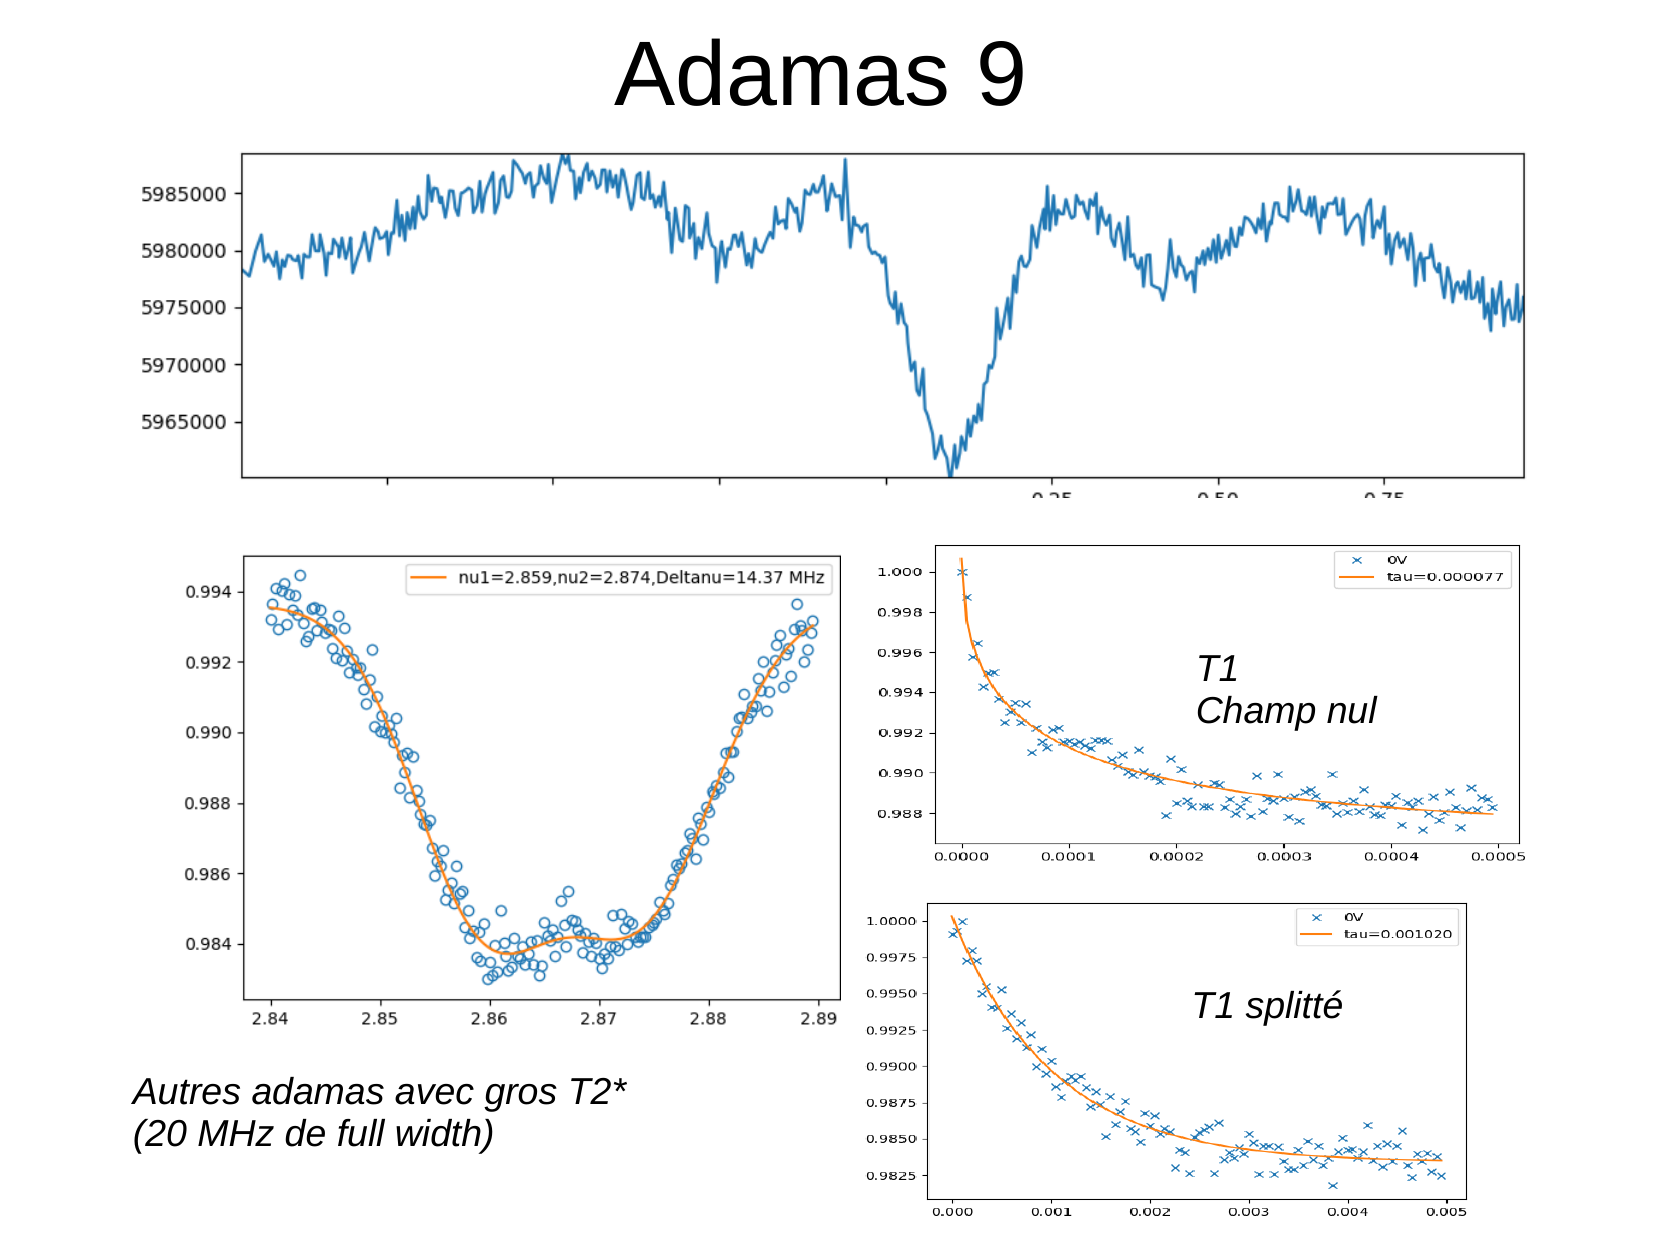

# Adamas 9
T1
Champ nul
T1 splitté
Autres adamas avec gros T2*
(20 MHz de full width)